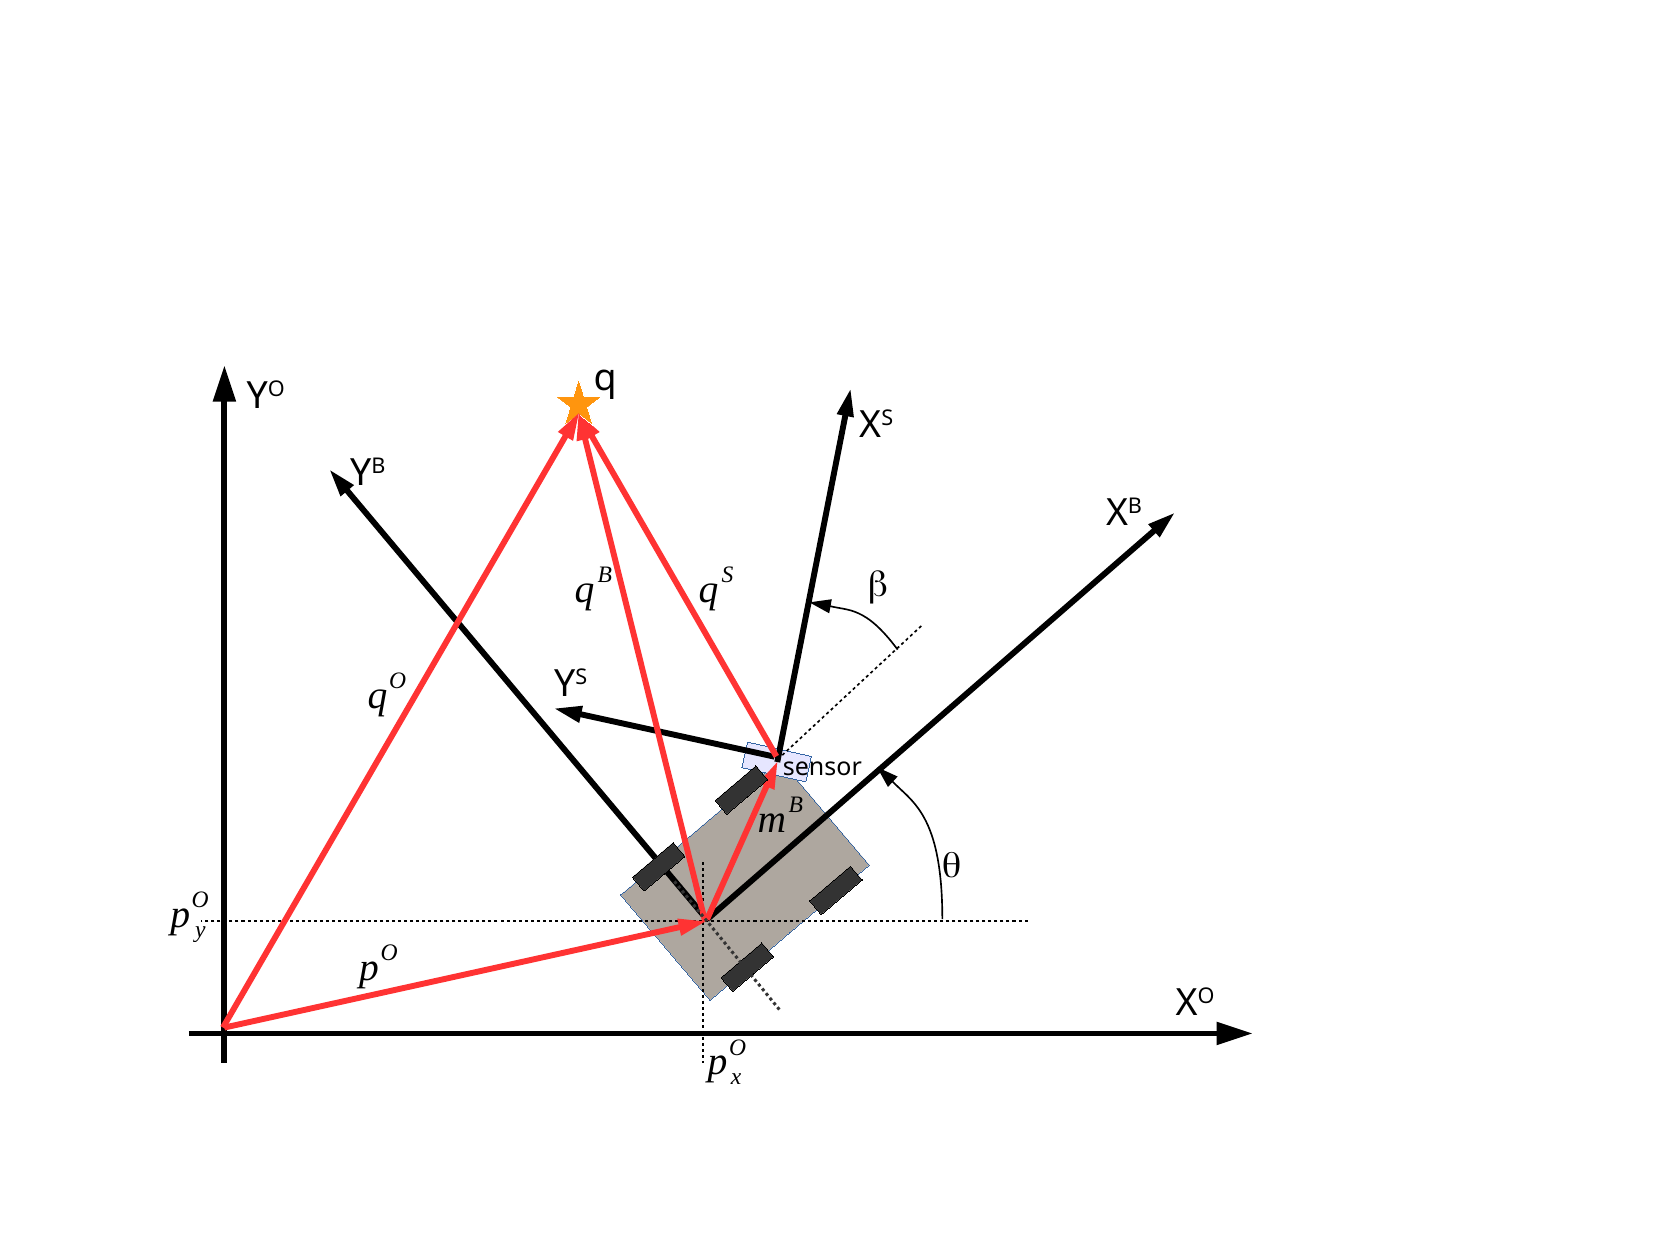

q
YO
XS
YB
XB
b
YS
sensor
q
XO